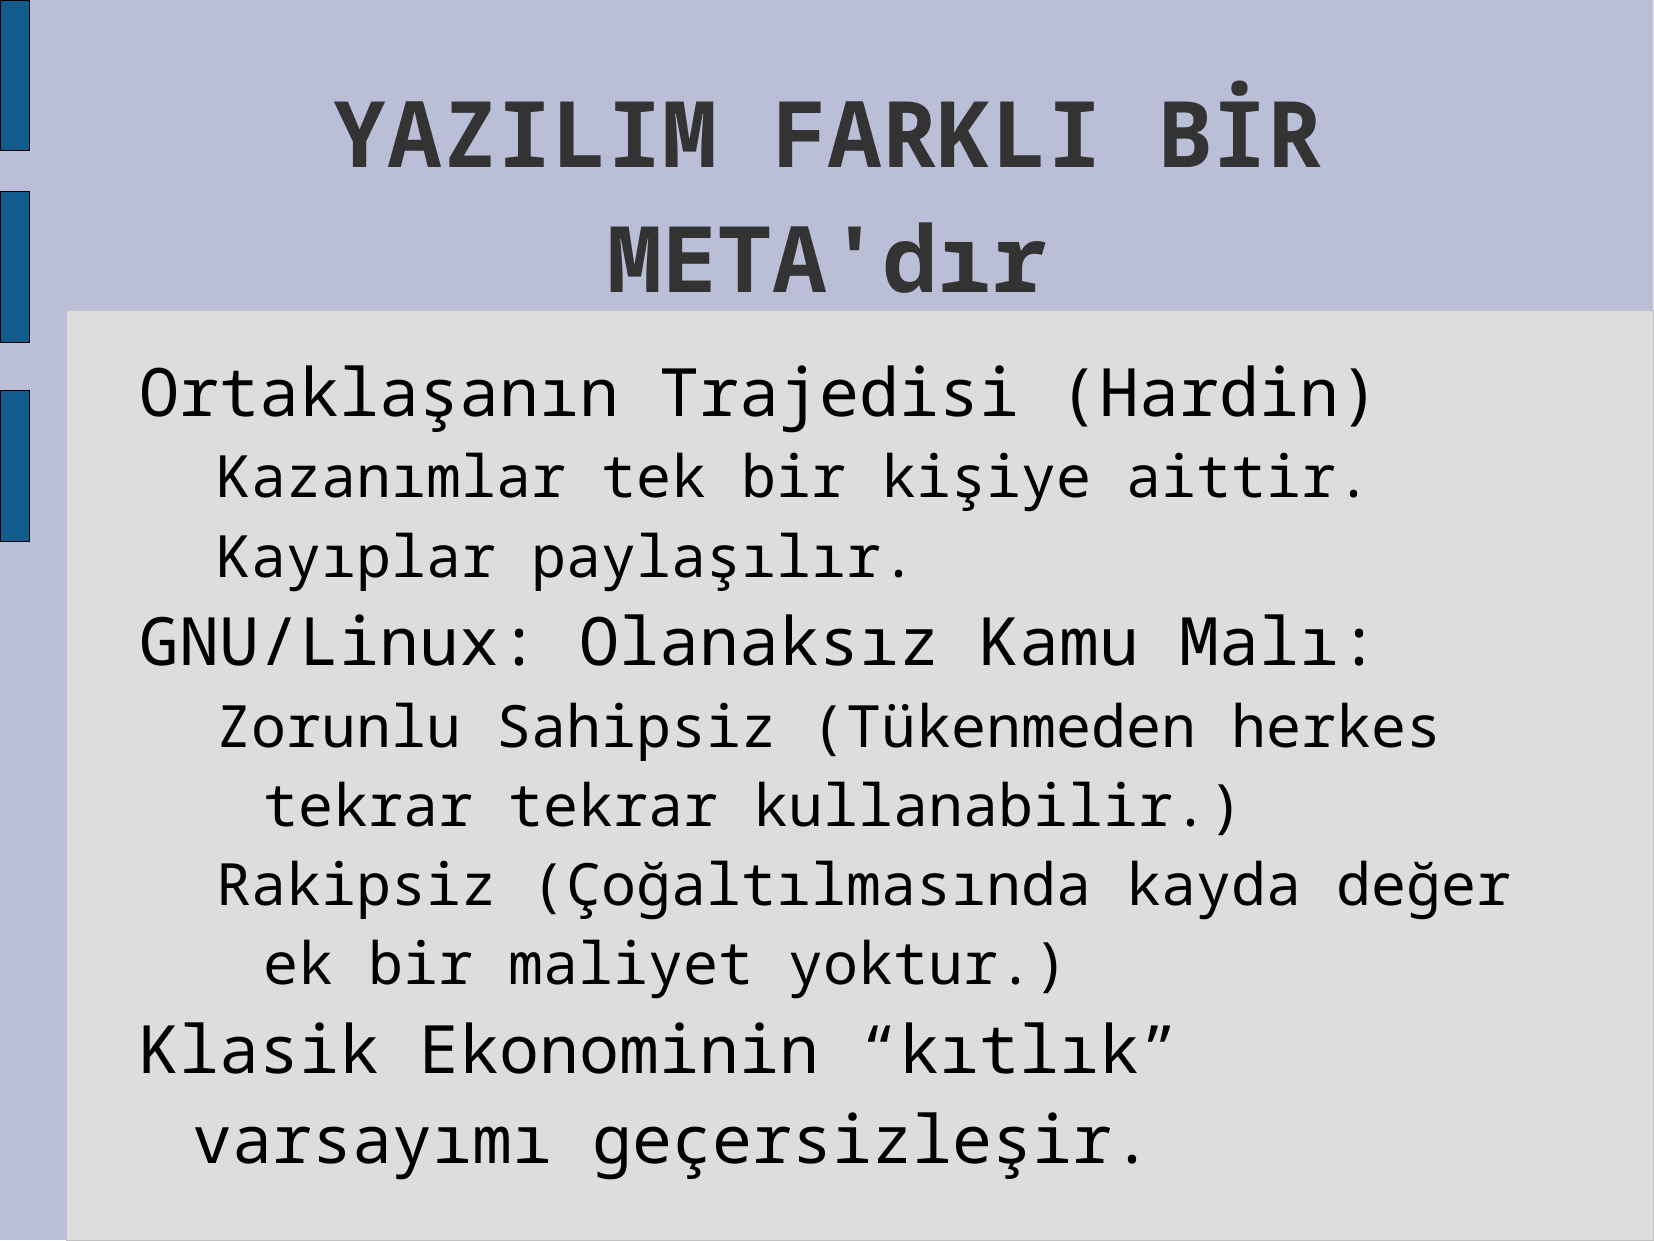

# YAZILIM FARKLI BİR META'dır
Ortaklaşanın Trajedisi (Hardin)
Kazanımlar tek bir kişiye aittir.
Kayıplar paylaşılır.
GNU/Linux: Olanaksız Kamu Malı:
Zorunlu Sahipsiz (Tükenmeden herkes tekrar tekrar kullanabilir.)
Rakipsiz (Çoğaltılmasında kayda değer ek bir maliyet yoktur.)
Klasik Ekonominin “kıtlık” varsayımı geçersizleşir.